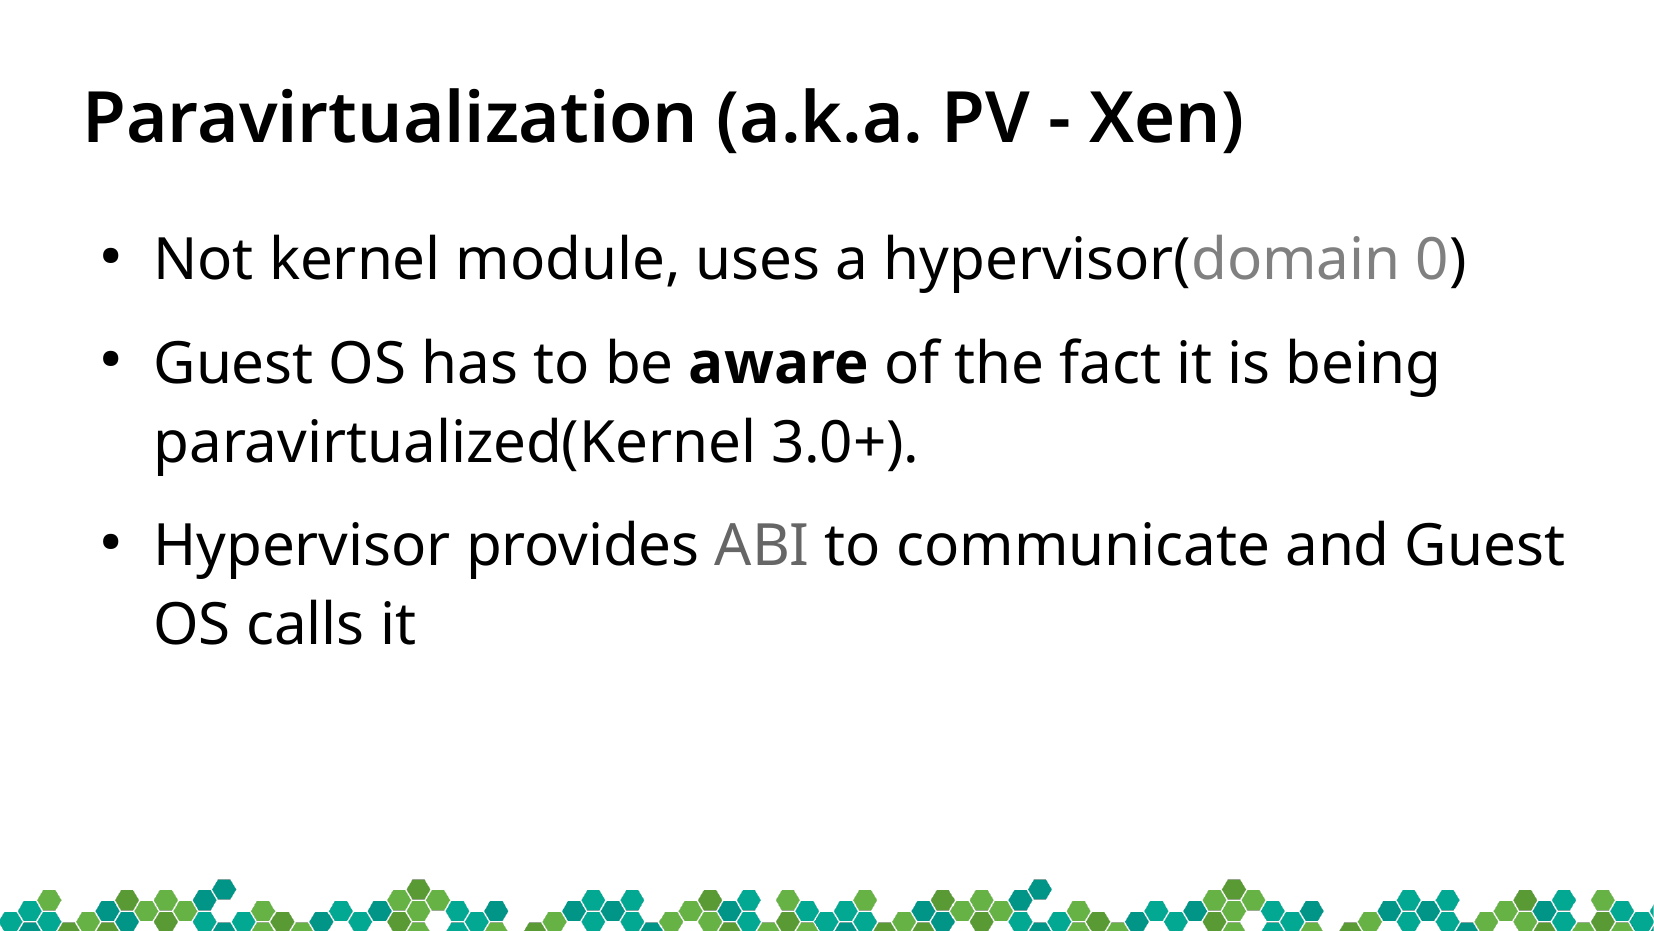

# Paravirtualization (a.k.a. PV - Xen)
Not kernel module, uses a hypervisor(domain 0)
Guest OS has to be aware of the fact it is being paravirtualized(Kernel 3.0+).
Hypervisor provides ABI to communicate and Guest OS calls it